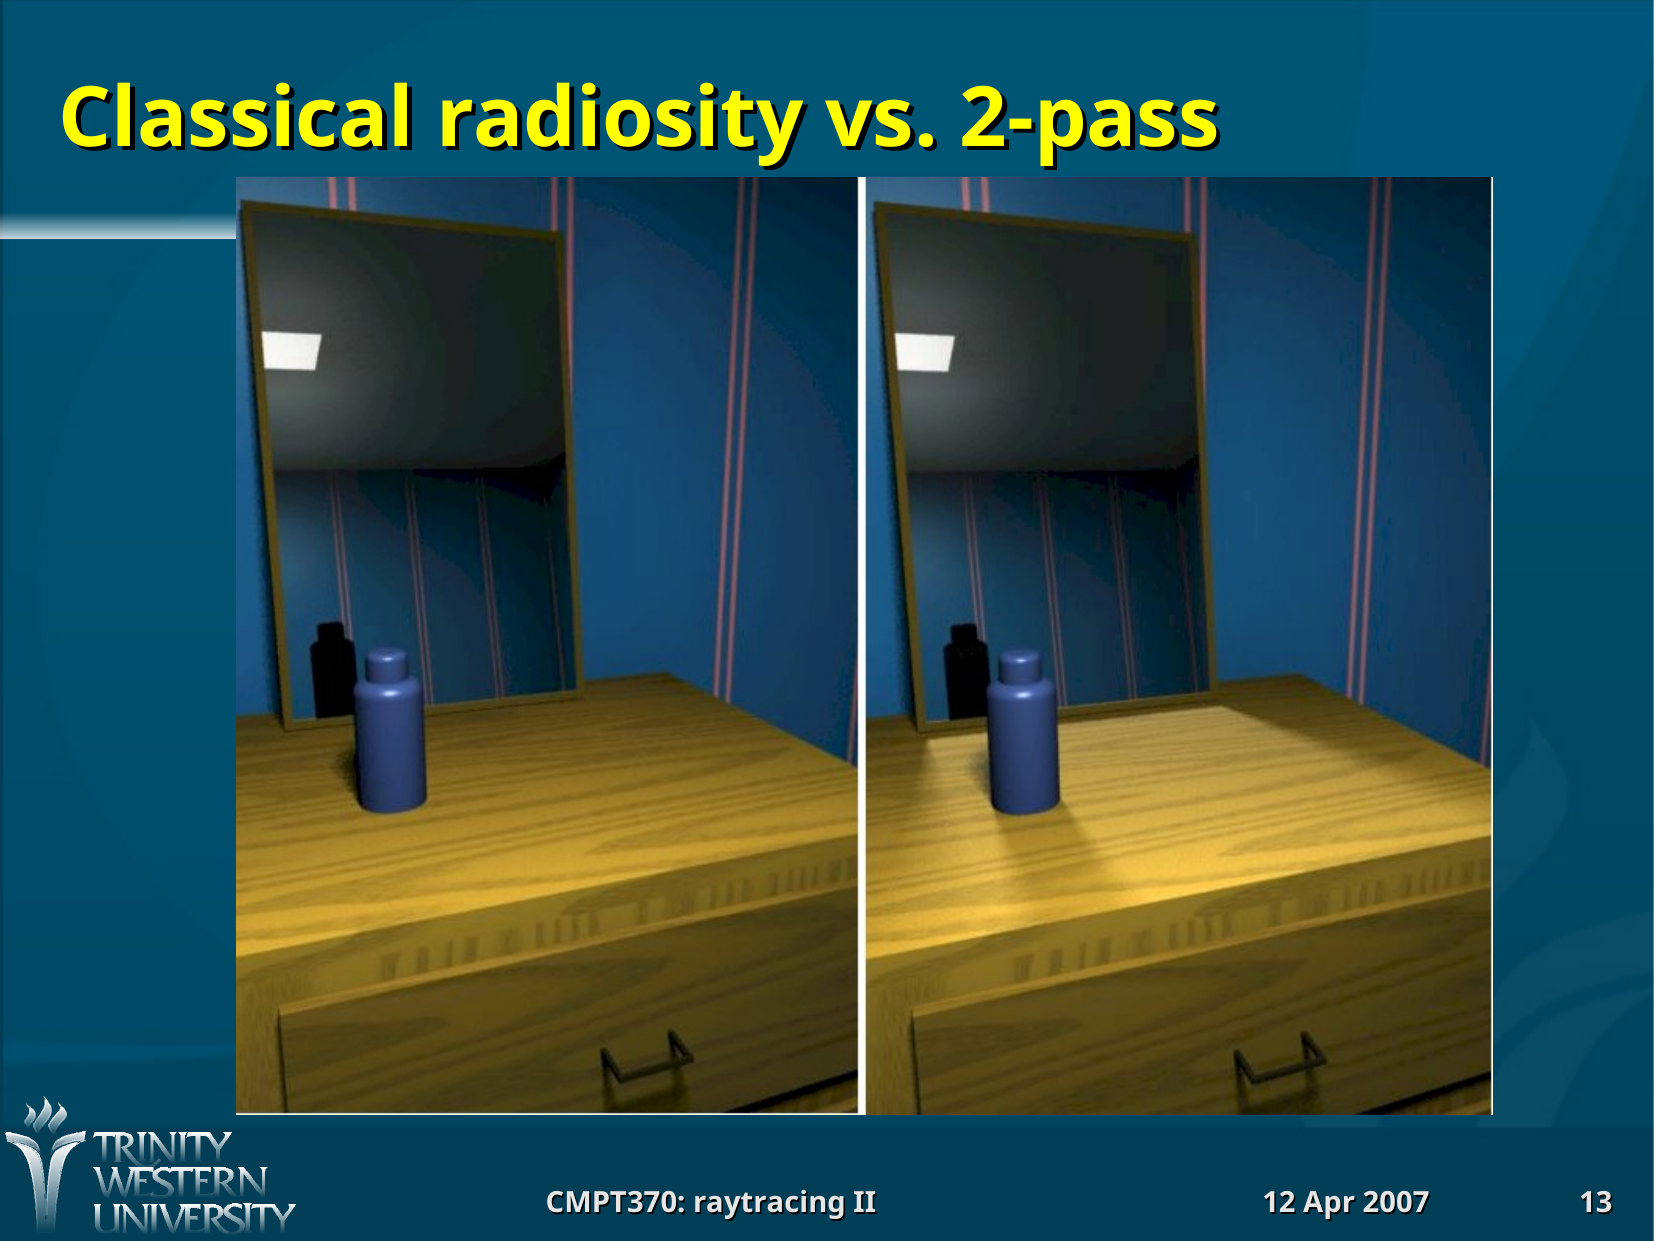

# Classical radiosity vs. 2-pass
CMPT370: raytracing II
12 Apr 2007
13